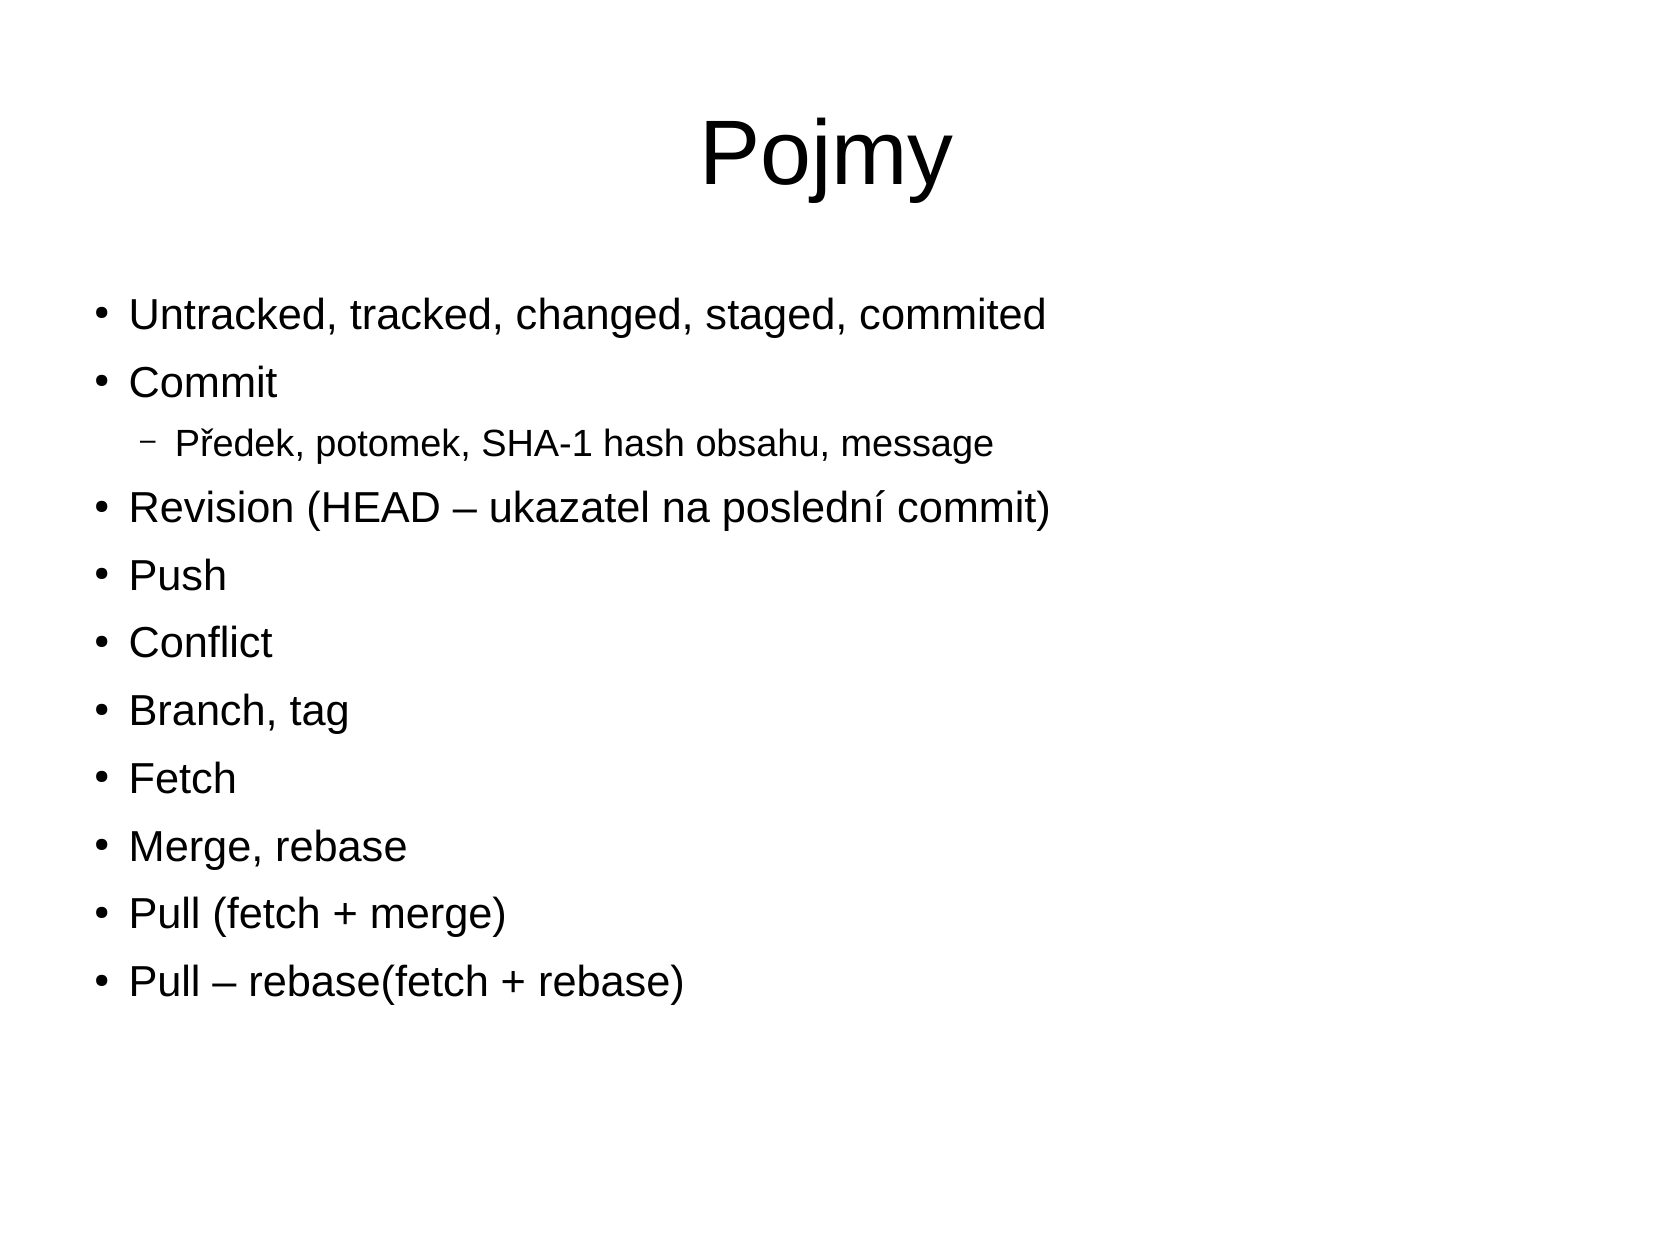

# Pojmy
Untracked, tracked, changed, staged, commited
Commit
Předek, potomek, SHA-1 hash obsahu, message
Revision (HEAD – ukazatel na poslední commit)
Push
Conflict
Branch, tag
Fetch
Merge, rebase
Pull (fetch + merge)
Pull – rebase(fetch + rebase)